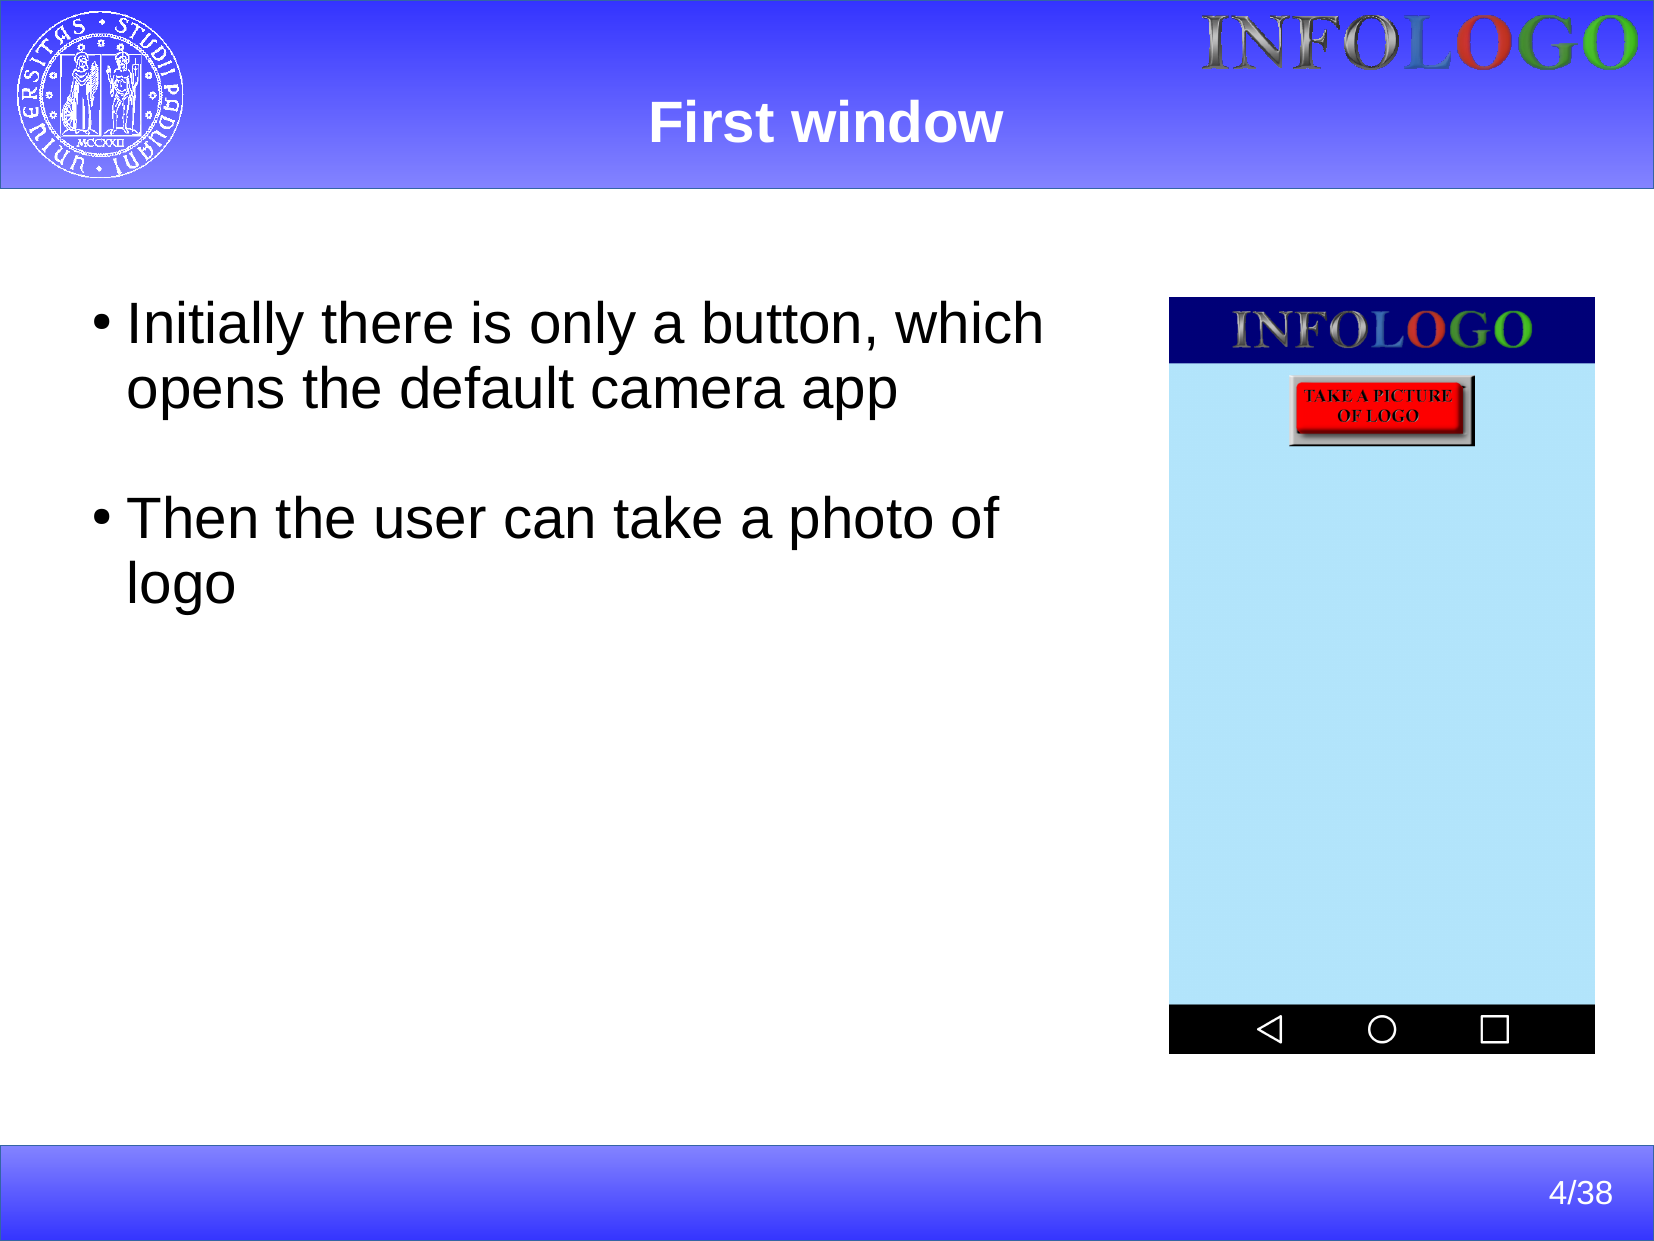

First window
Initially there is only a button, which opens the default camera app
Then the user can take a photo of logo
4/38